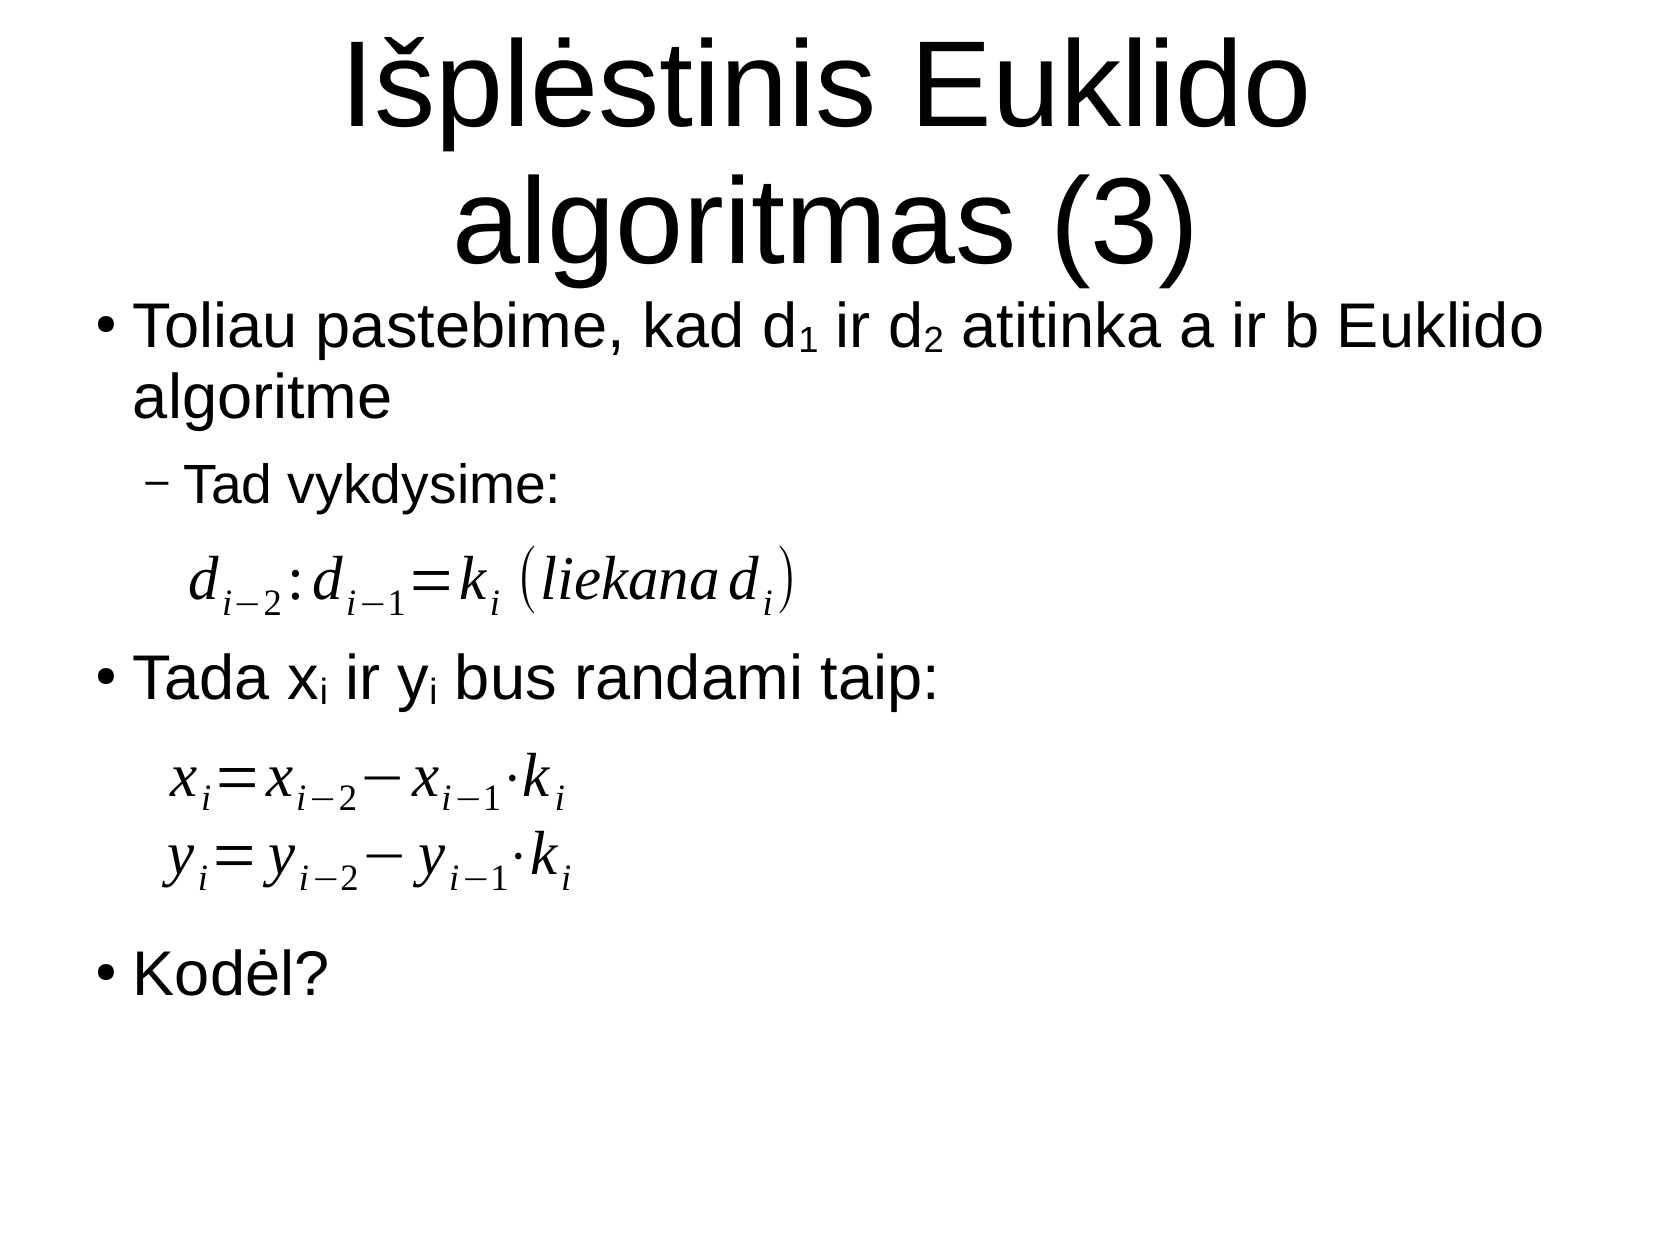

# Išplėstinis Euklido algoritmas (3)
Toliau pastebime, kad d1 ir d2 atitinka a ir b Euklido algoritme
Tad vykdysime:
Tada xi ir yi bus randami taip:
Kodėl?